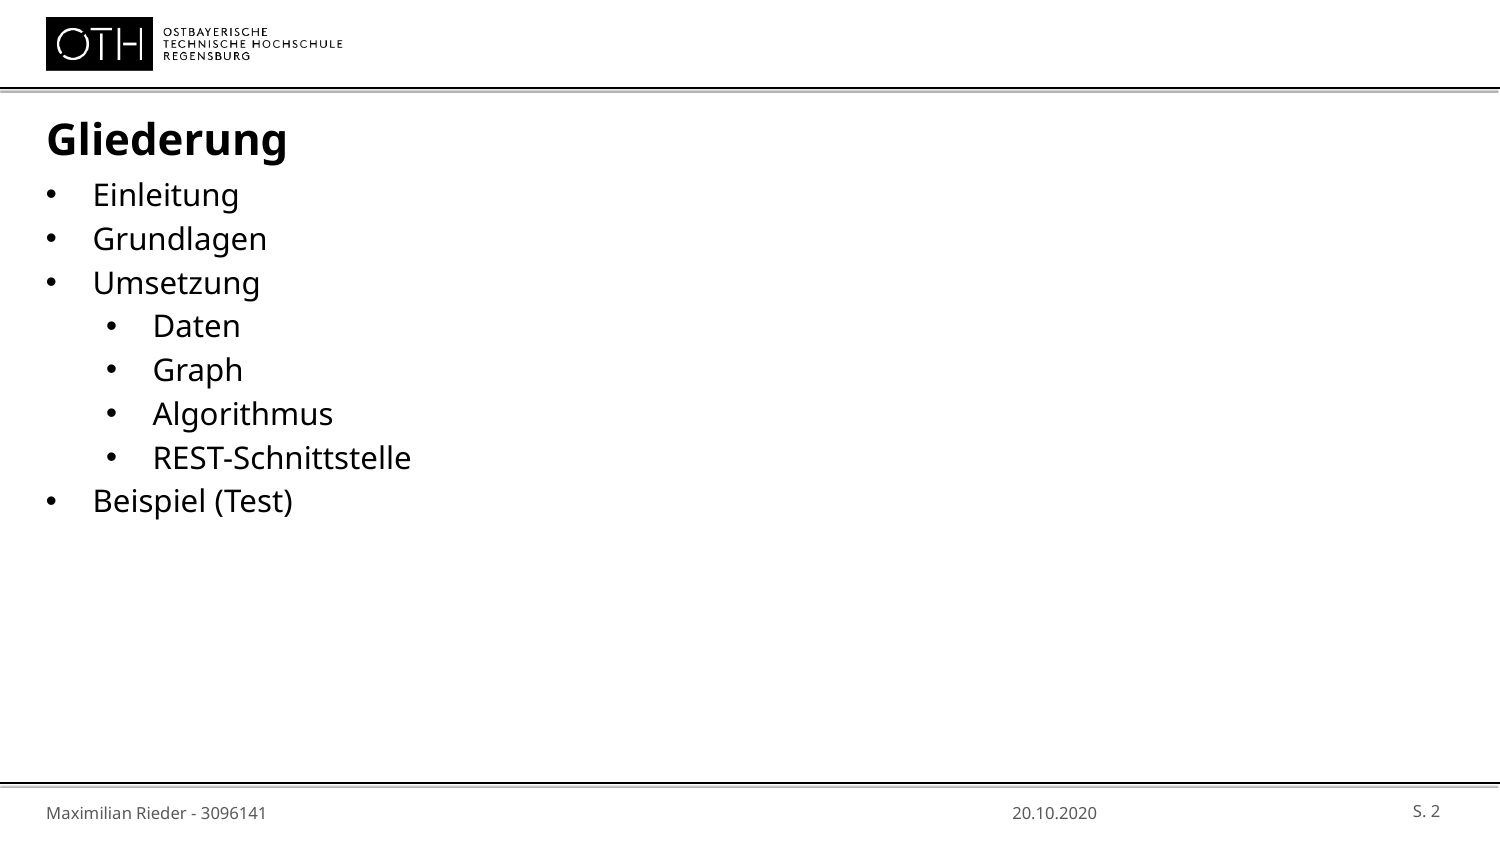

Gliederung
# Einleitung
Grundlagen
Umsetzung
Daten
Graph
Algorithmus
REST-Schnittstelle
Beispiel (Test)
S.
Maximilian Rieder - 3096141
20.10.2020